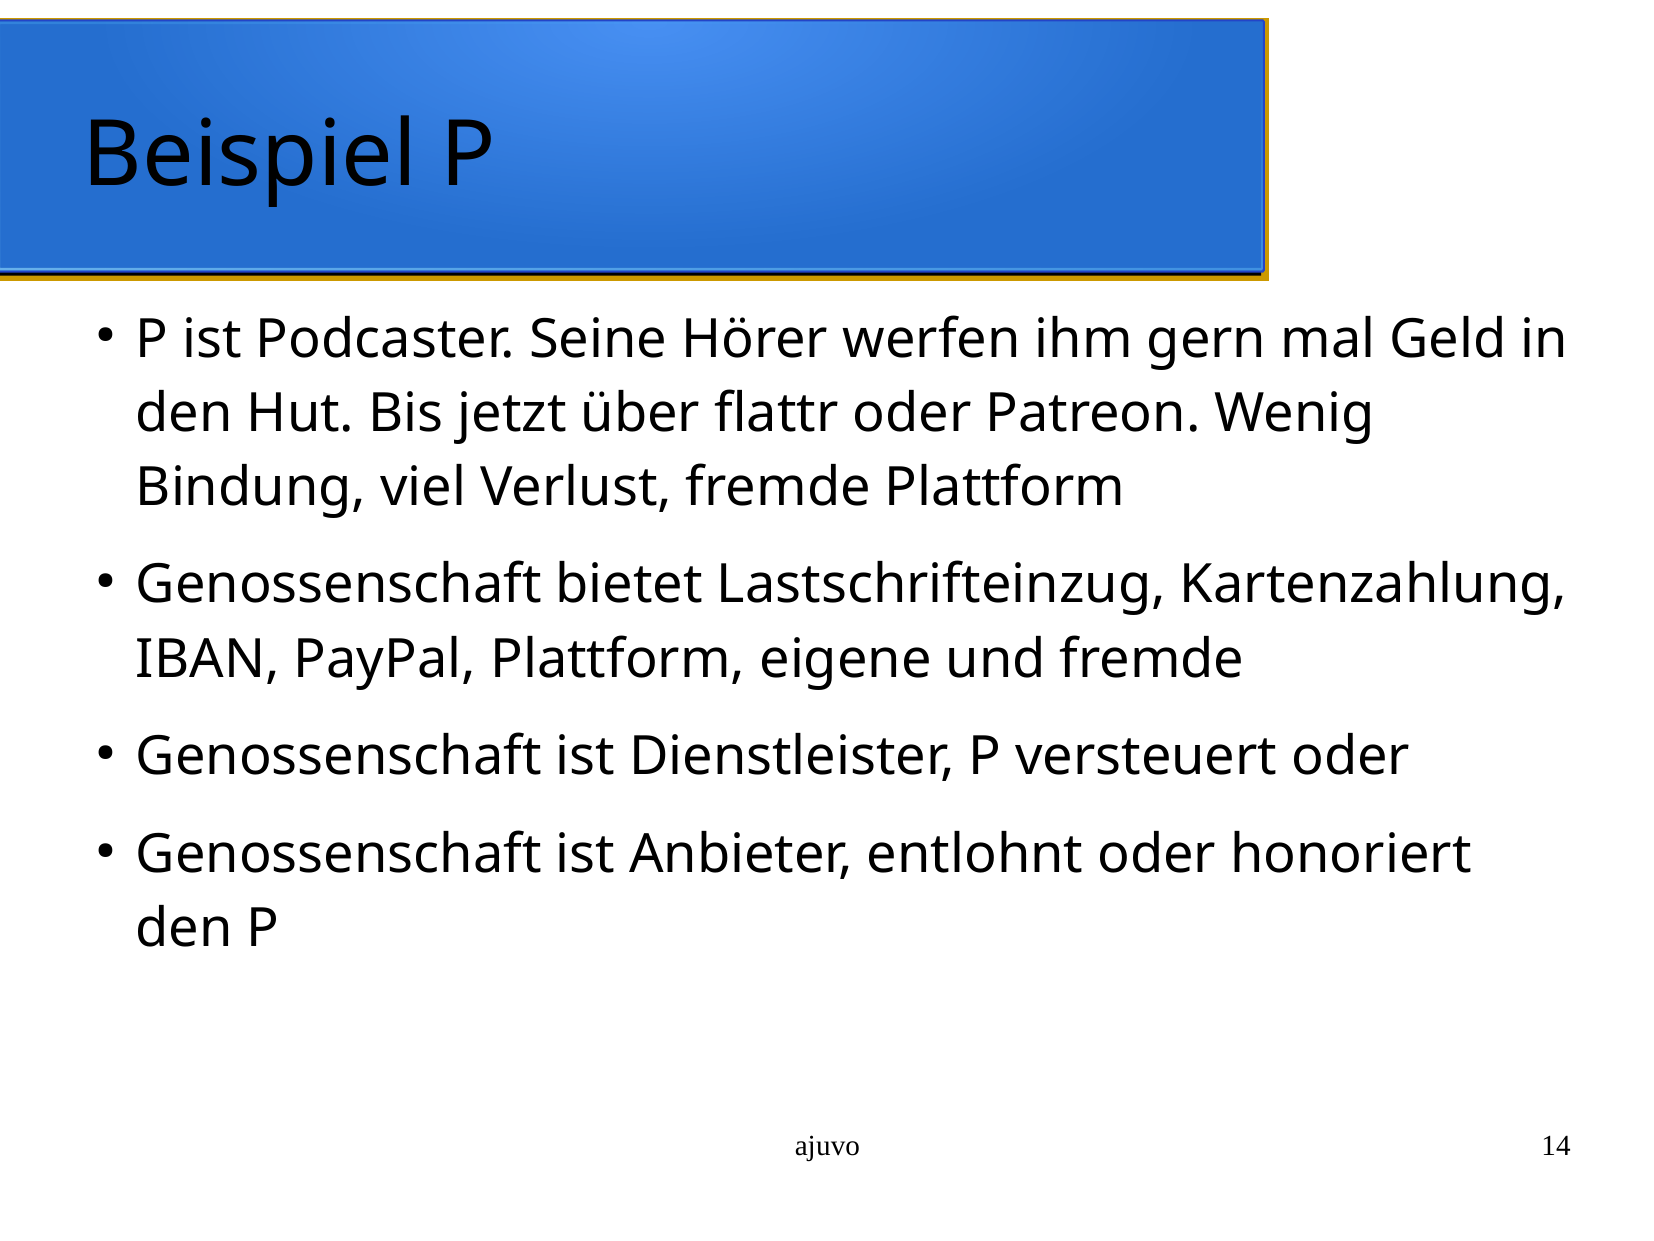

# Beispiel P
P ist Podcaster. Seine Hörer werfen ihm gern mal Geld in den Hut. Bis jetzt über flattr oder Patreon. Wenig Bindung, viel Verlust, fremde Plattform
Genossenschaft bietet Lastschrifteinzug, Kartenzahlung, IBAN, PayPal, Plattform, eigene und fremde
Genossenschaft ist Dienstleister, P versteuert oder
Genossenschaft ist Anbieter, entlohnt oder honoriert den P
ajuvo
14